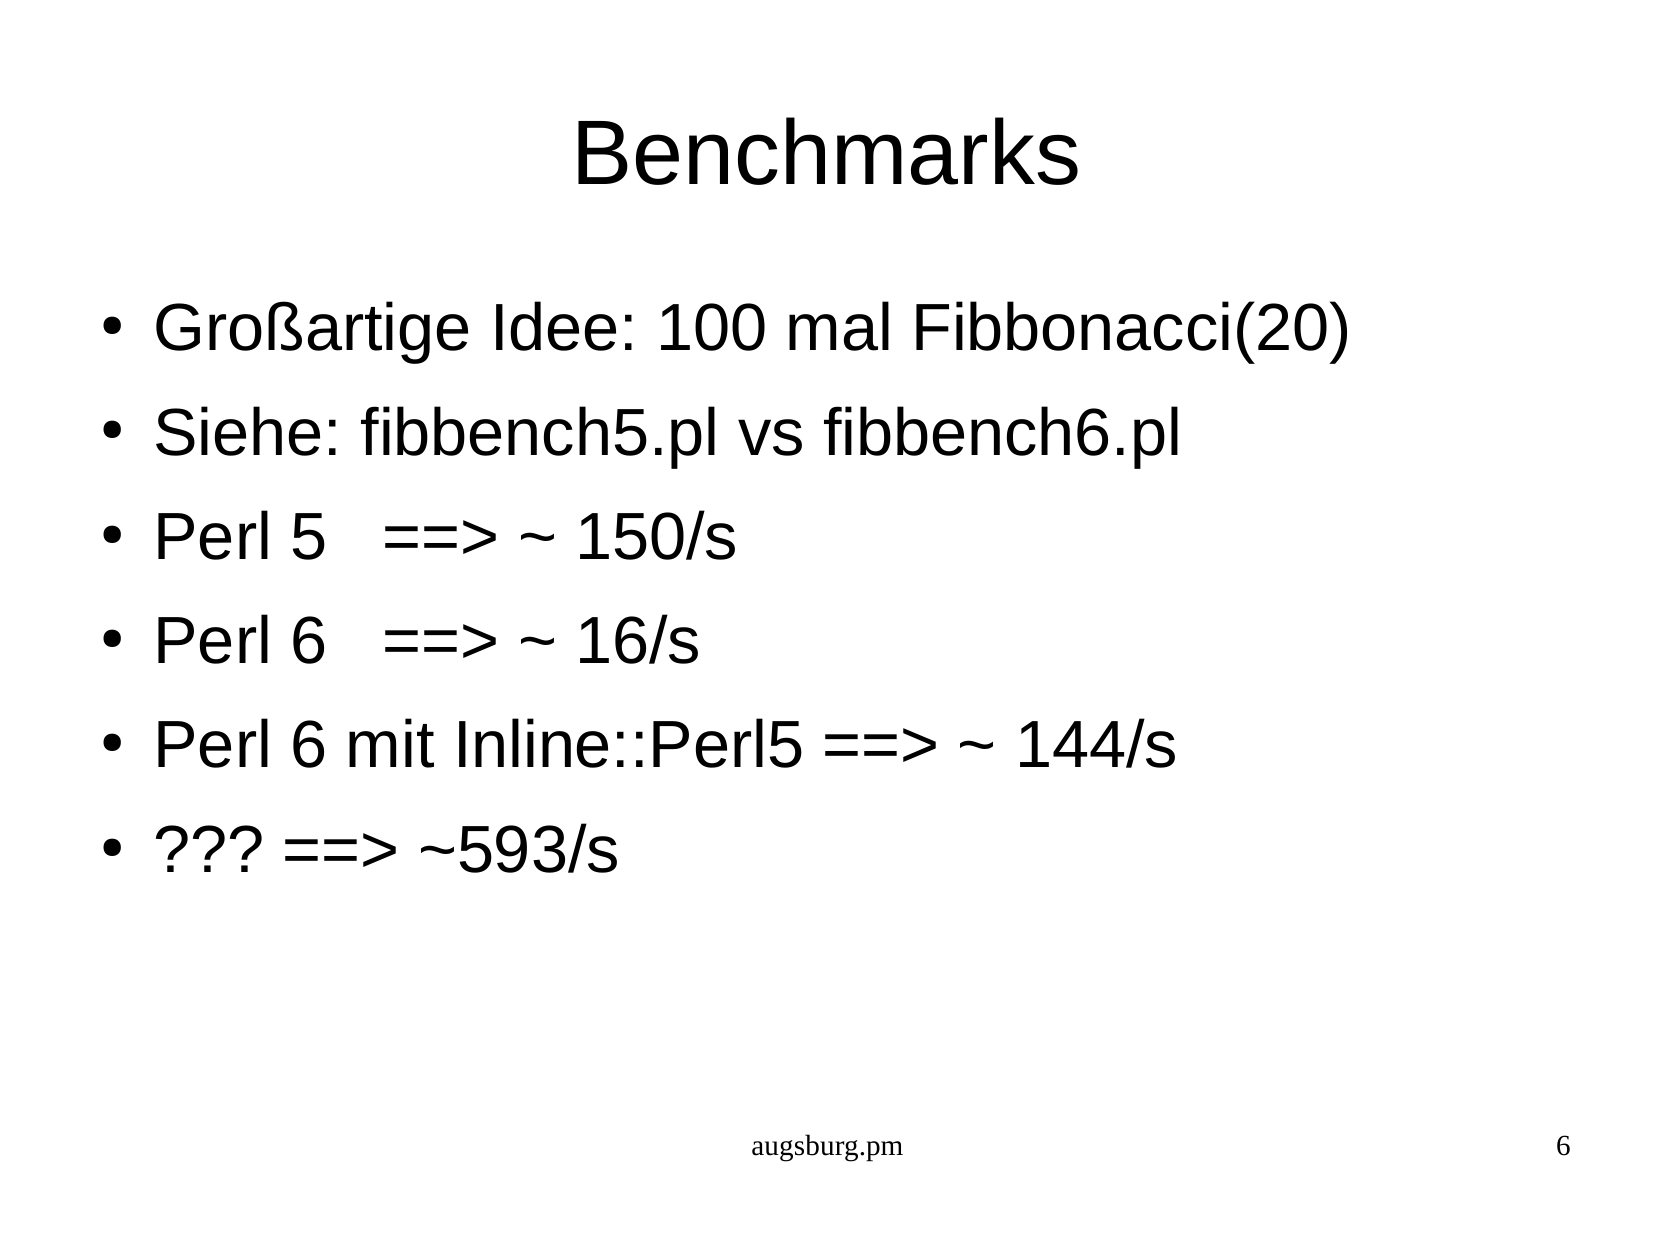

# Benchmarks
Großartige Idee: 100 mal Fibbonacci(20)
Siehe: fibbench5.pl vs fibbench6.pl
Perl 5 ==> ~ 150/s
Perl 6 ==> ~ 16/s
Perl 6 mit Inline::Perl5 ==> ~ 144/s
??? ==> ~593/s
augsburg.pm
6